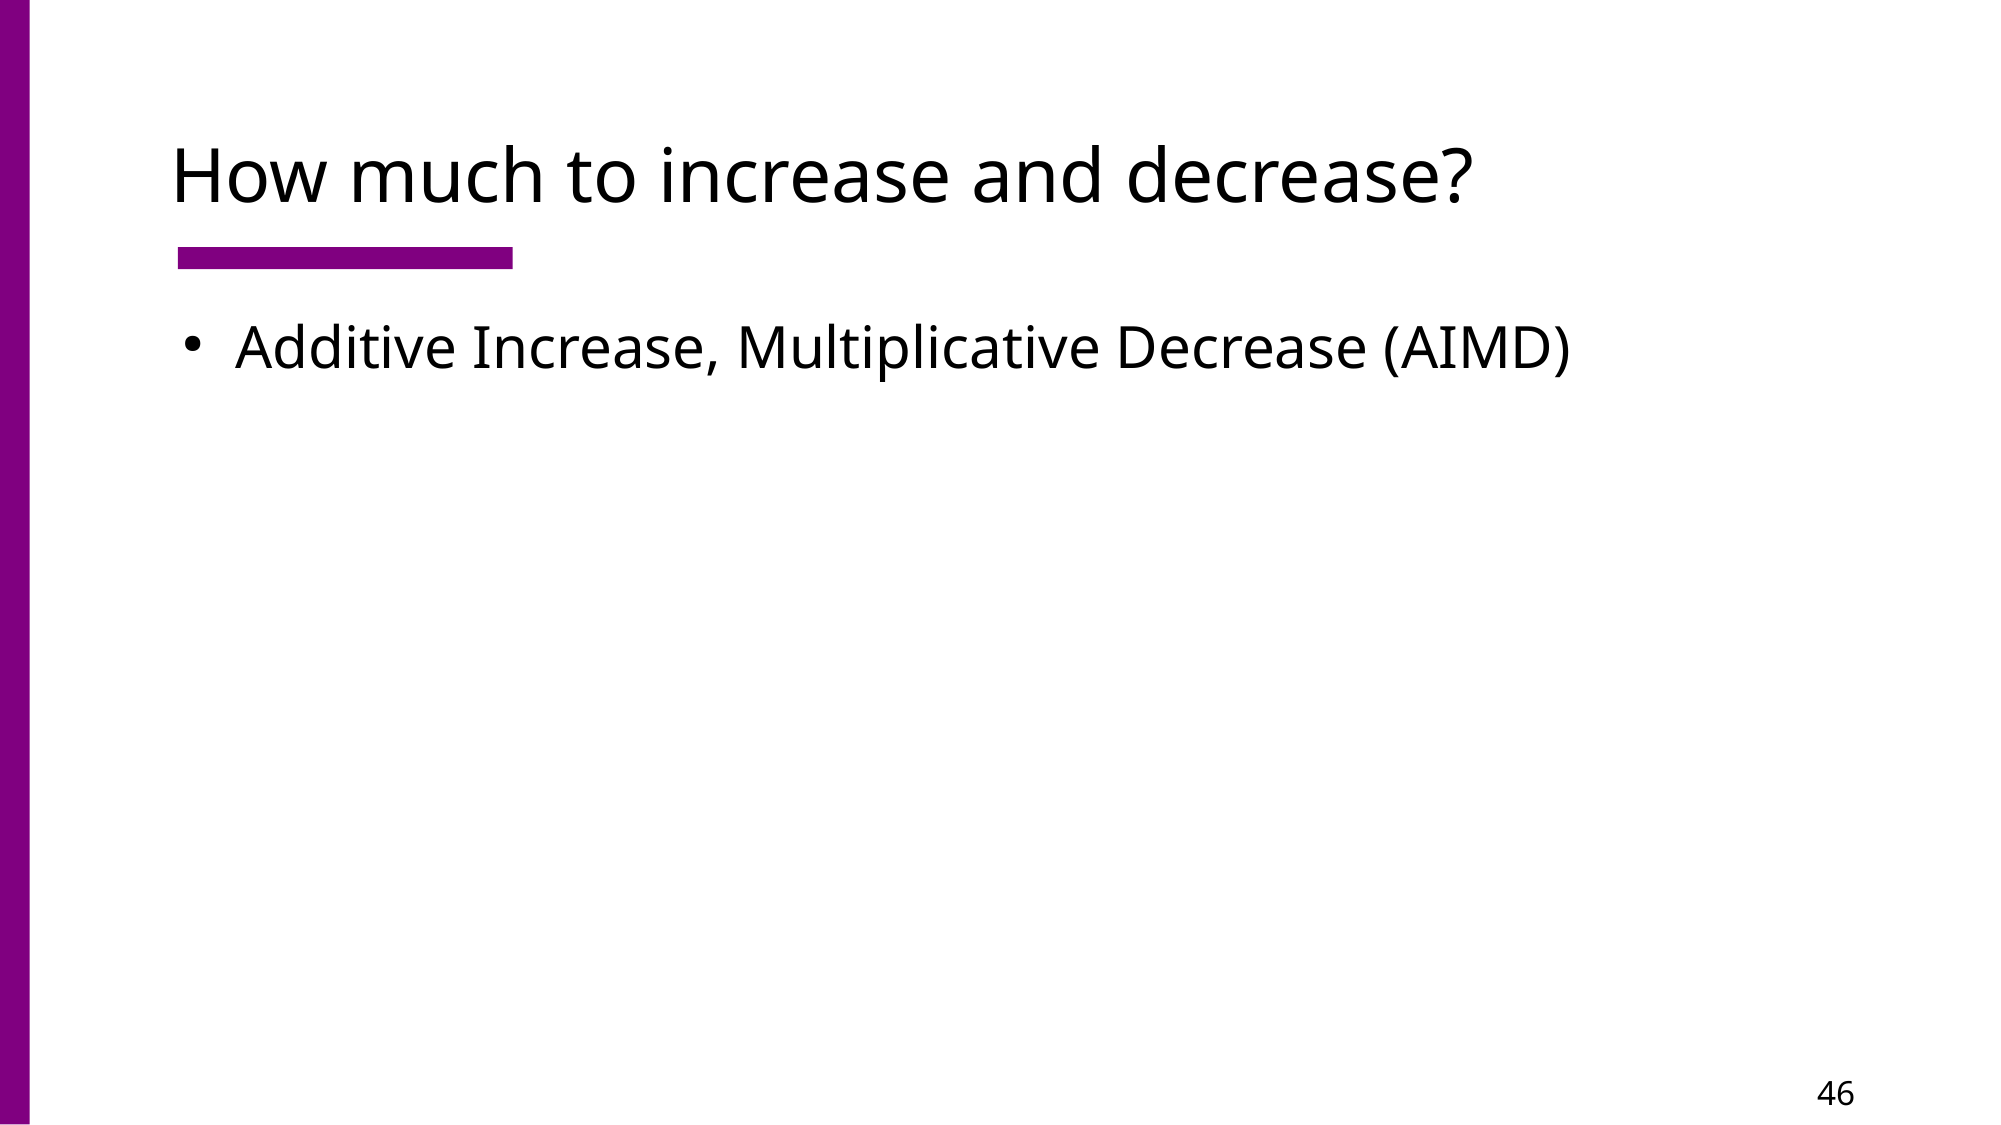

# How much to increase and decrease?
Additive Increase, Multiplicative Decrease (AIMD)